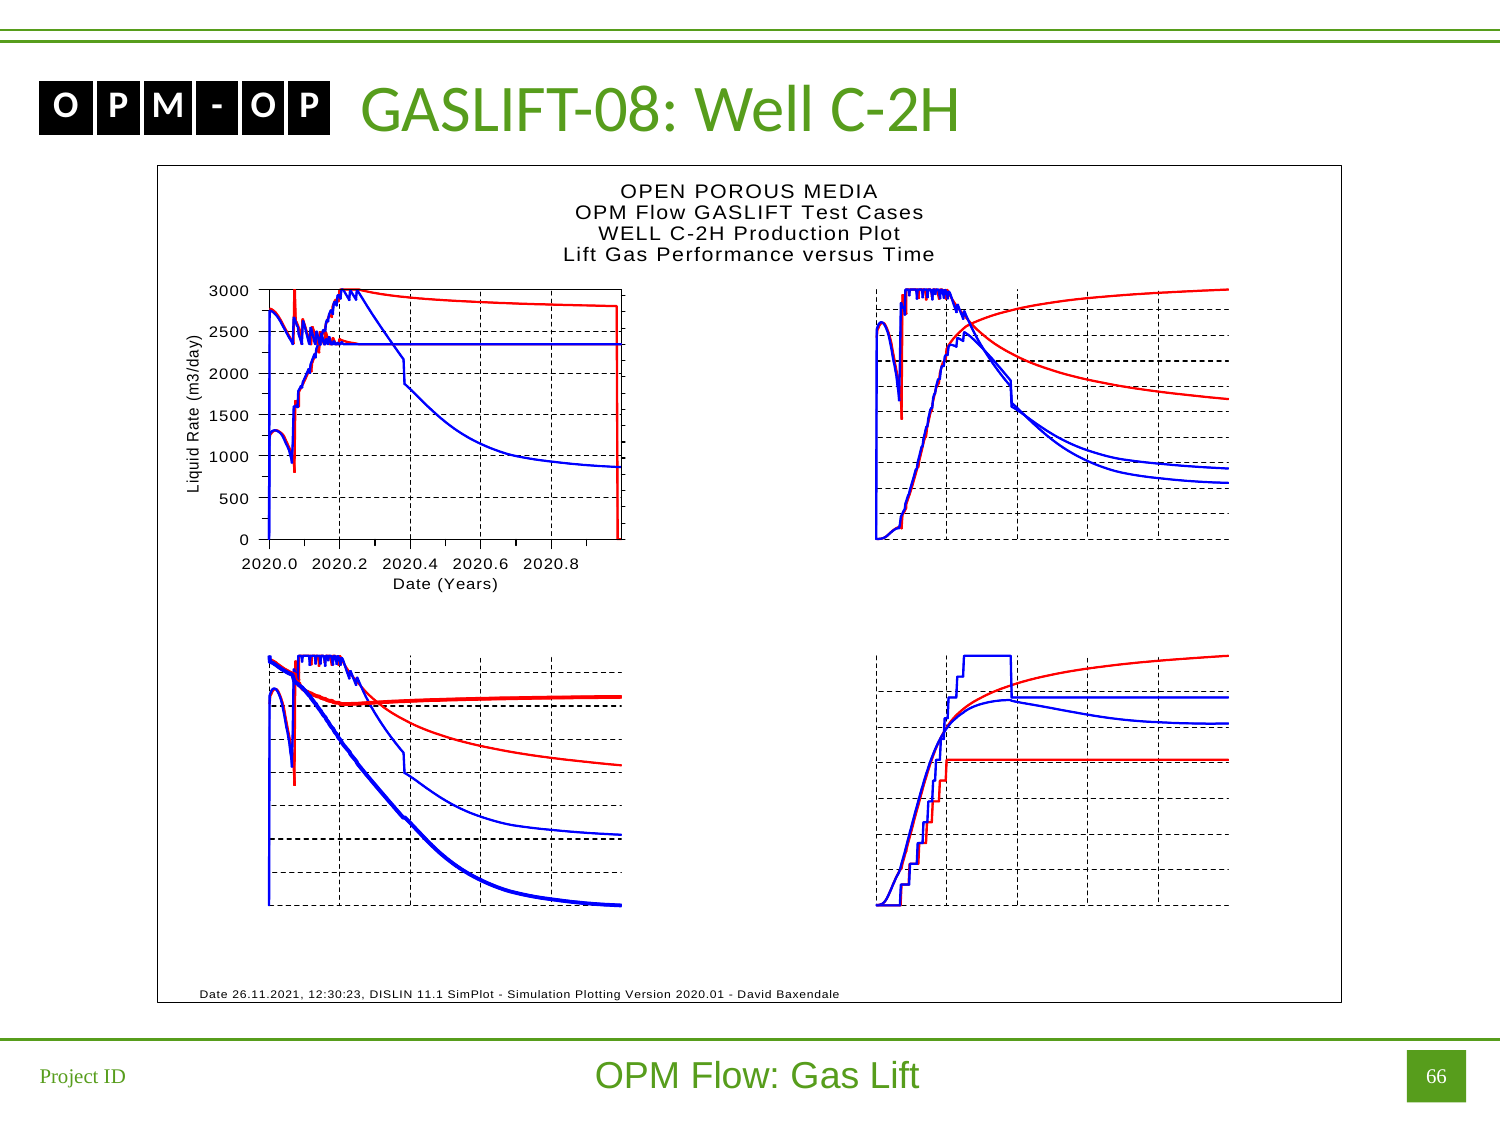

# GASLIFT-08: well C-2H
OPM Flow: Gas Lift
Project ID
66